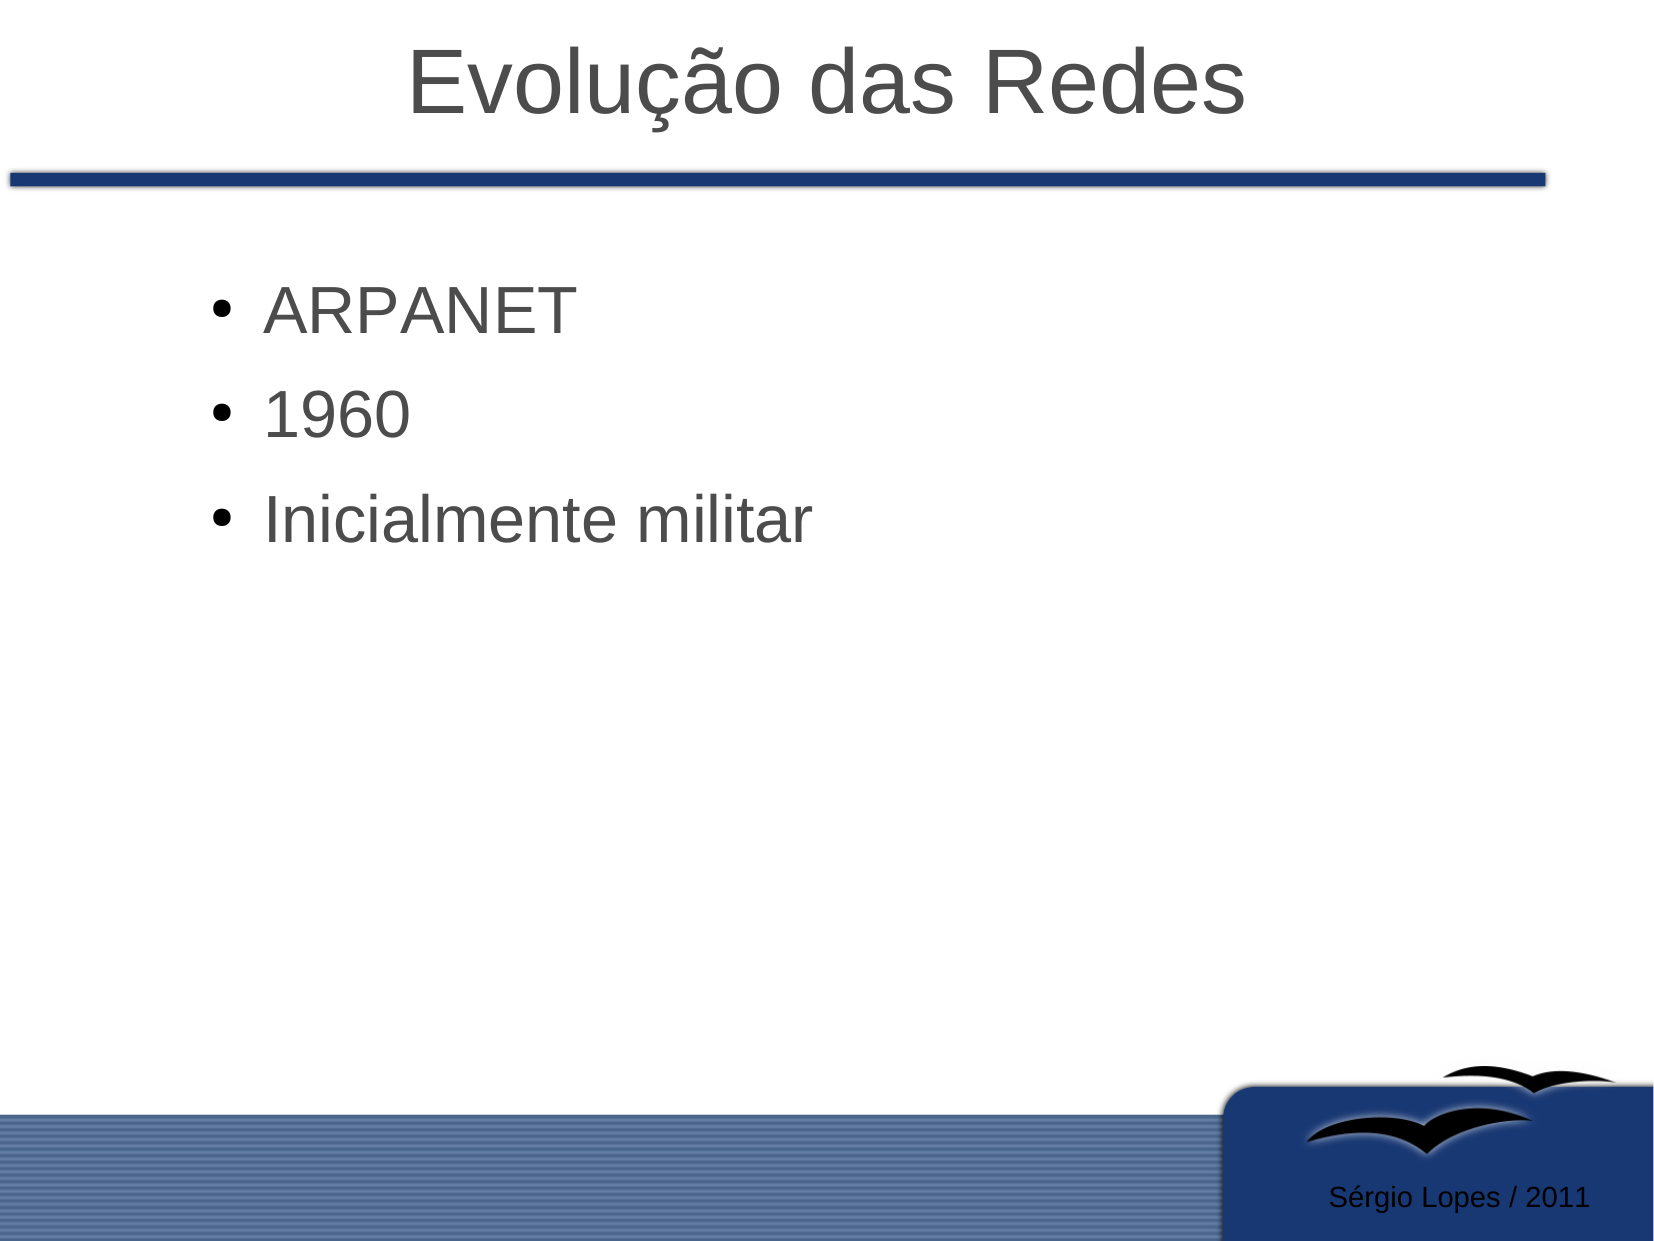

# Evolução das Redes
ARPANET
1960
Inicialmente militar
Sérgio Lopes / 2011